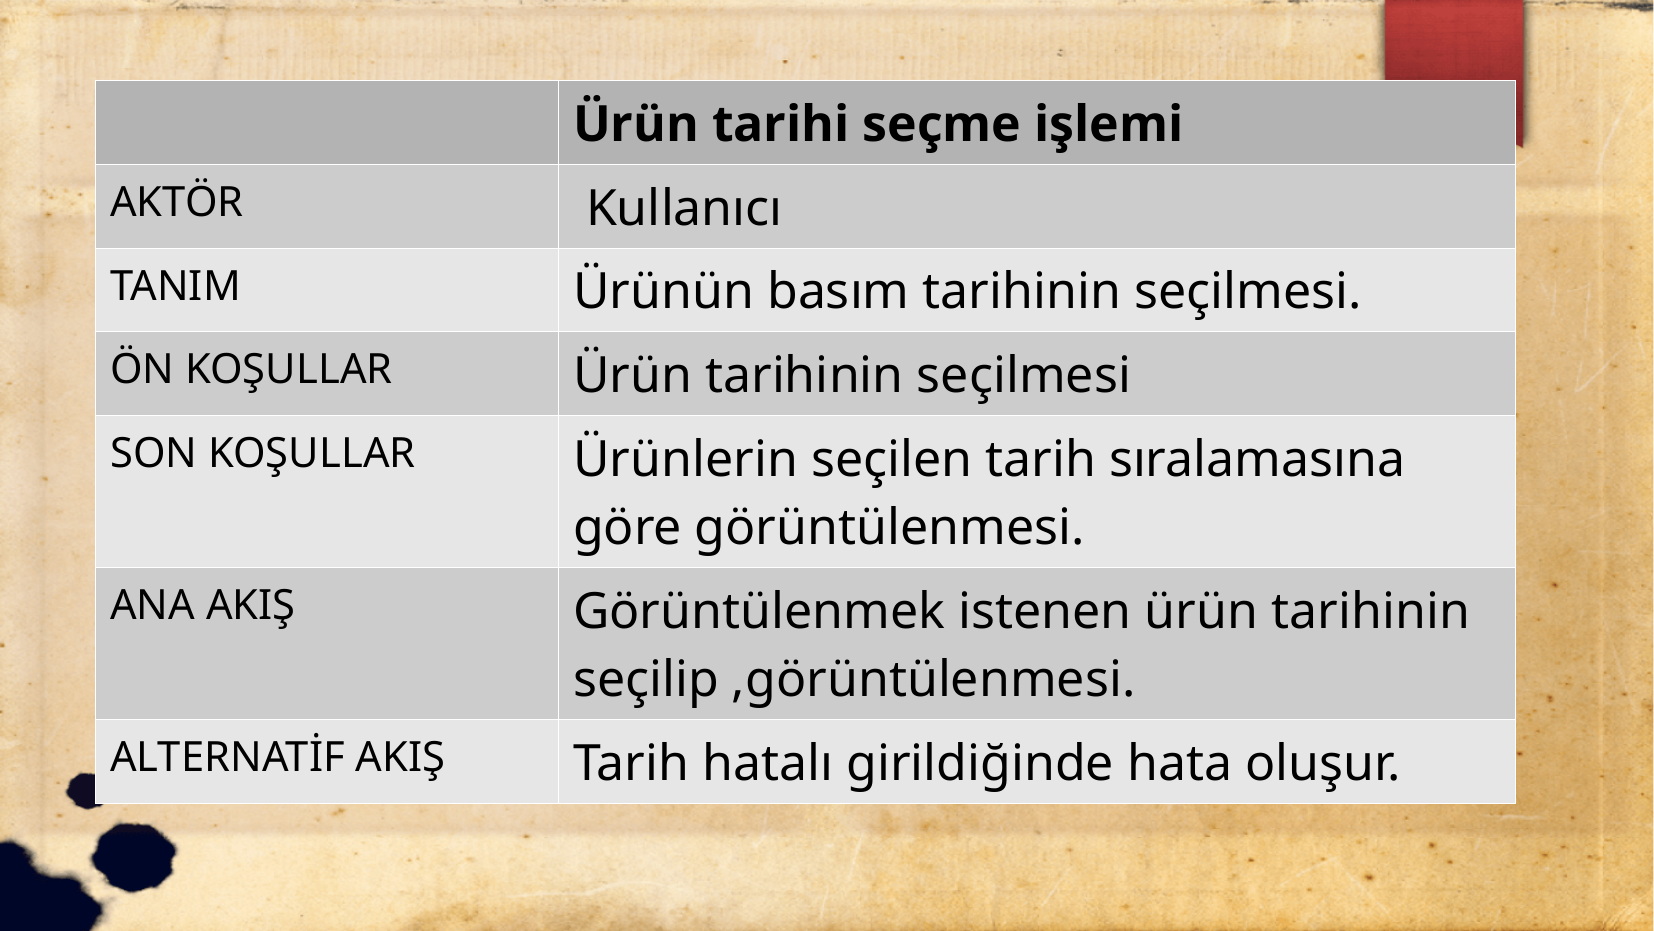

| | Ürün tarihi seçme işlemi |
| --- | --- |
| AKTÖR | Kullanıcı |
| TANIM | Ürünün basım tarihinin seçilmesi. |
| ÖN KOŞULLAR | Ürün tarihinin seçilmesi |
| SON KOŞULLAR | Ürünlerin seçilen tarih sıralamasına göre görüntülenmesi. |
| ANA AKIŞ | Görüntülenmek istenen ürün tarihinin seçilip ,görüntülenmesi. |
| ALTERNATİF AKIŞ | Tarih hatalı girildiğinde hata oluşur. |